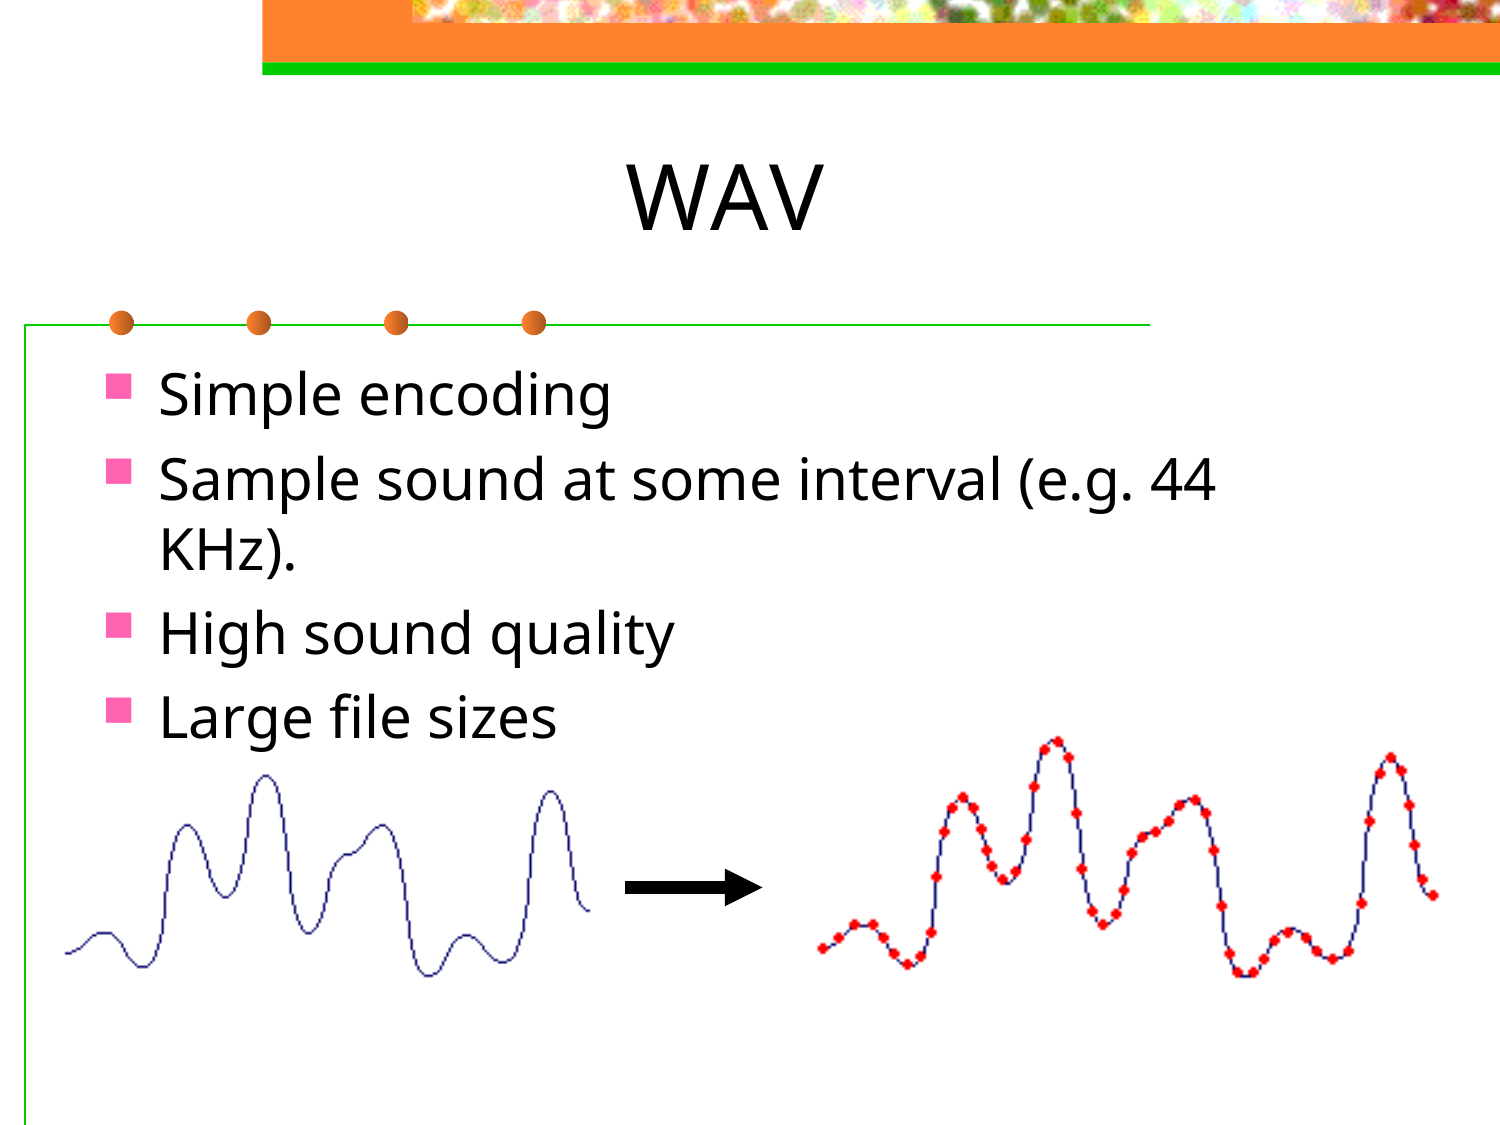

# WAV
Simple encoding
Sample sound at some interval (e.g. 44 KHz).
High sound quality
Large file sizes